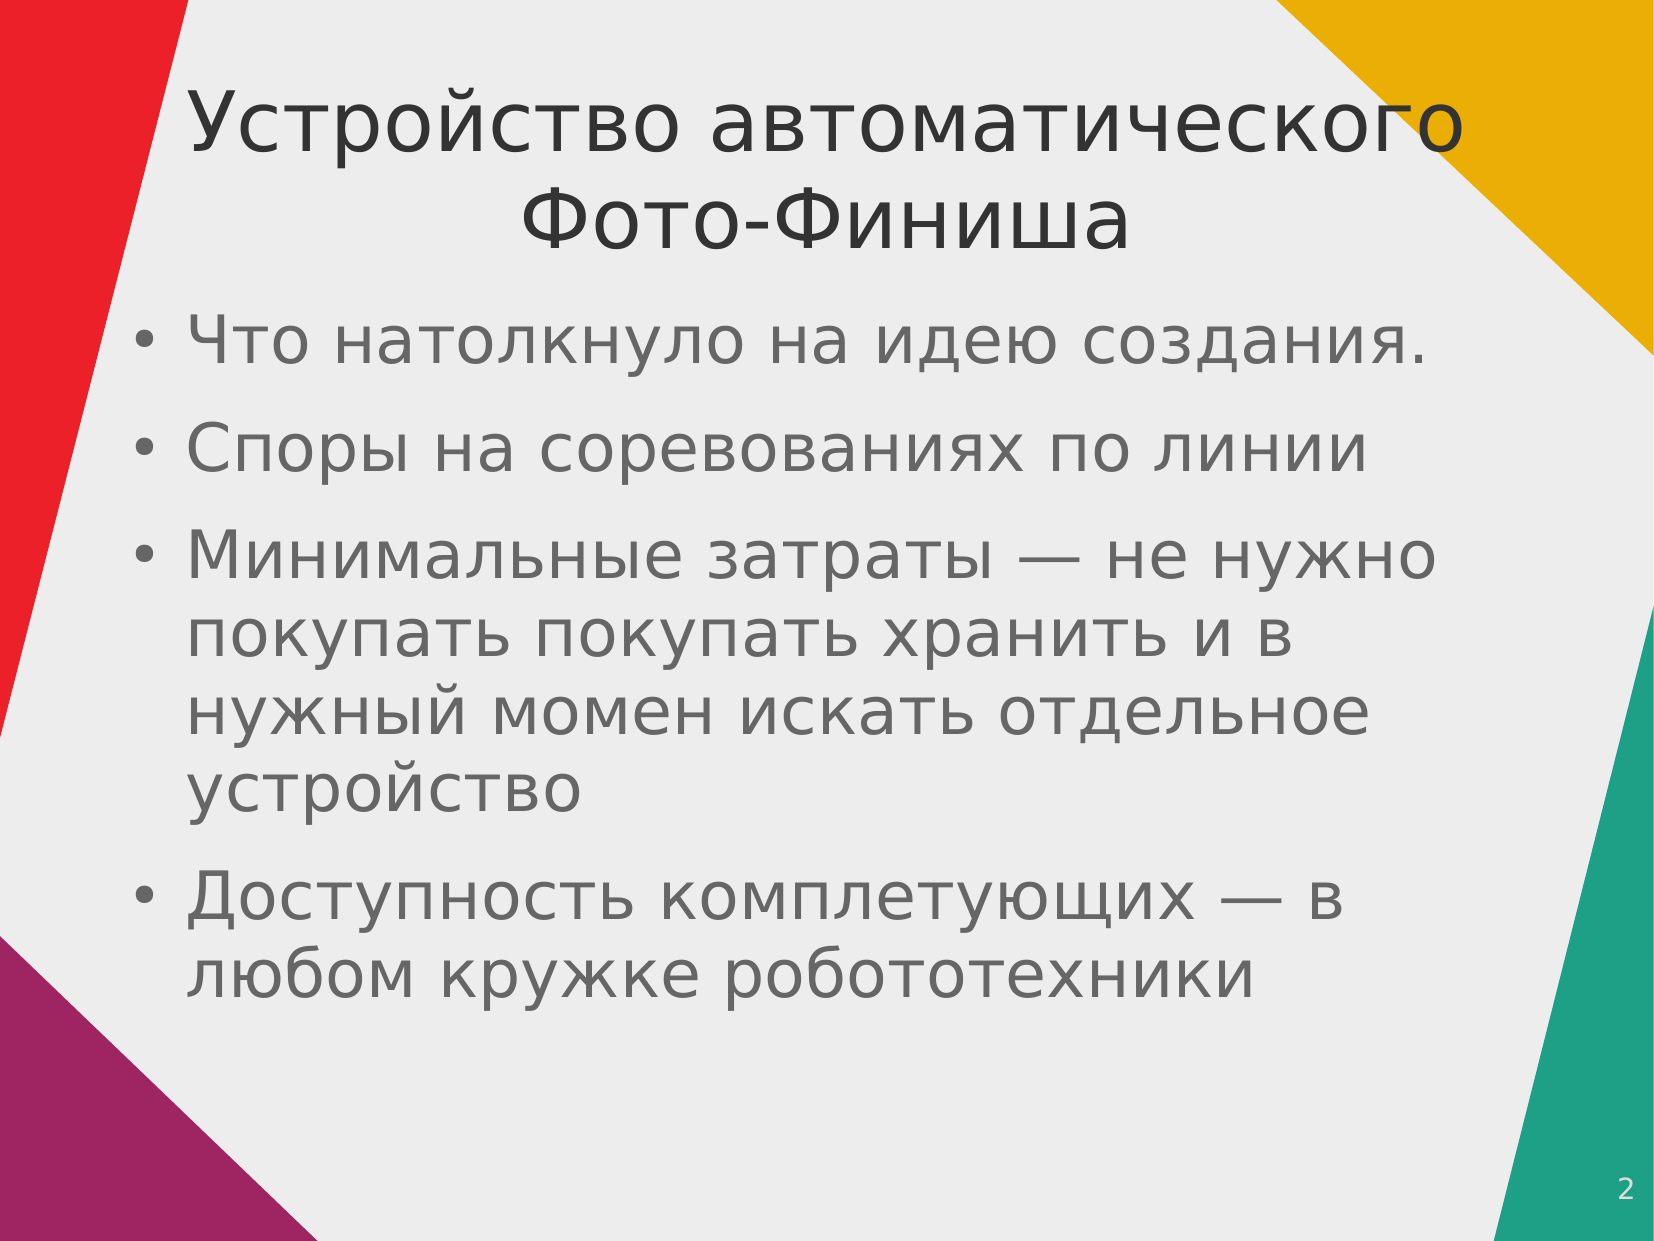

# Устройство автоматического Фото-Финиша
Что натолкнуло на идею создания.
Споры на соревованиях по линии
Минимальные затраты — не нужно покупать покупать хранить и в нужный момен искать отдельное устройство
Доступность комплетующих — в любом кружке робототехники
2